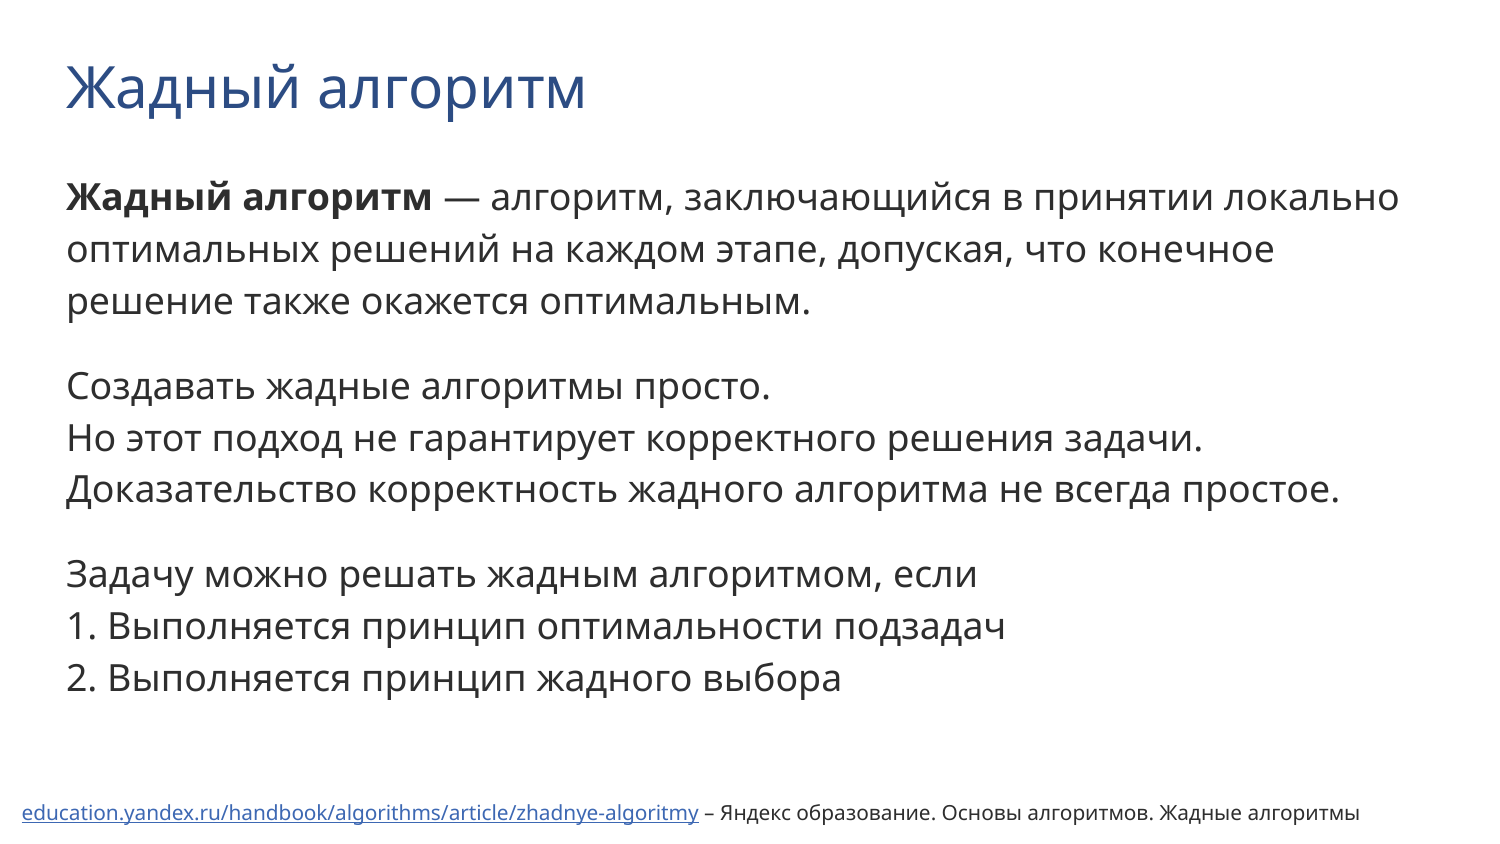

# Жадный алгоритм
Жадный алгоритм — алгоритм, заключающийся в принятии локально оптимальных решений на каждом этапе, допуская, что конечное решение также окажется оптимальным.
Создавать жадные алгоритмы просто.
Но этот подход не гарантирует корректного решения задачи.
Доказательство корректность жадного алгоритма не всегда простое.
Задачу можно решать жадным алгоритмом, если
1. Выполняется принцип оптимальности подзадач
2. Выполняется принцип жадного выбора
education.yandex.ru/handbook/algorithms/article/zhadnye-algoritmy – Яндекс образование. Основы алгоритмов. Жадные алгоритмы